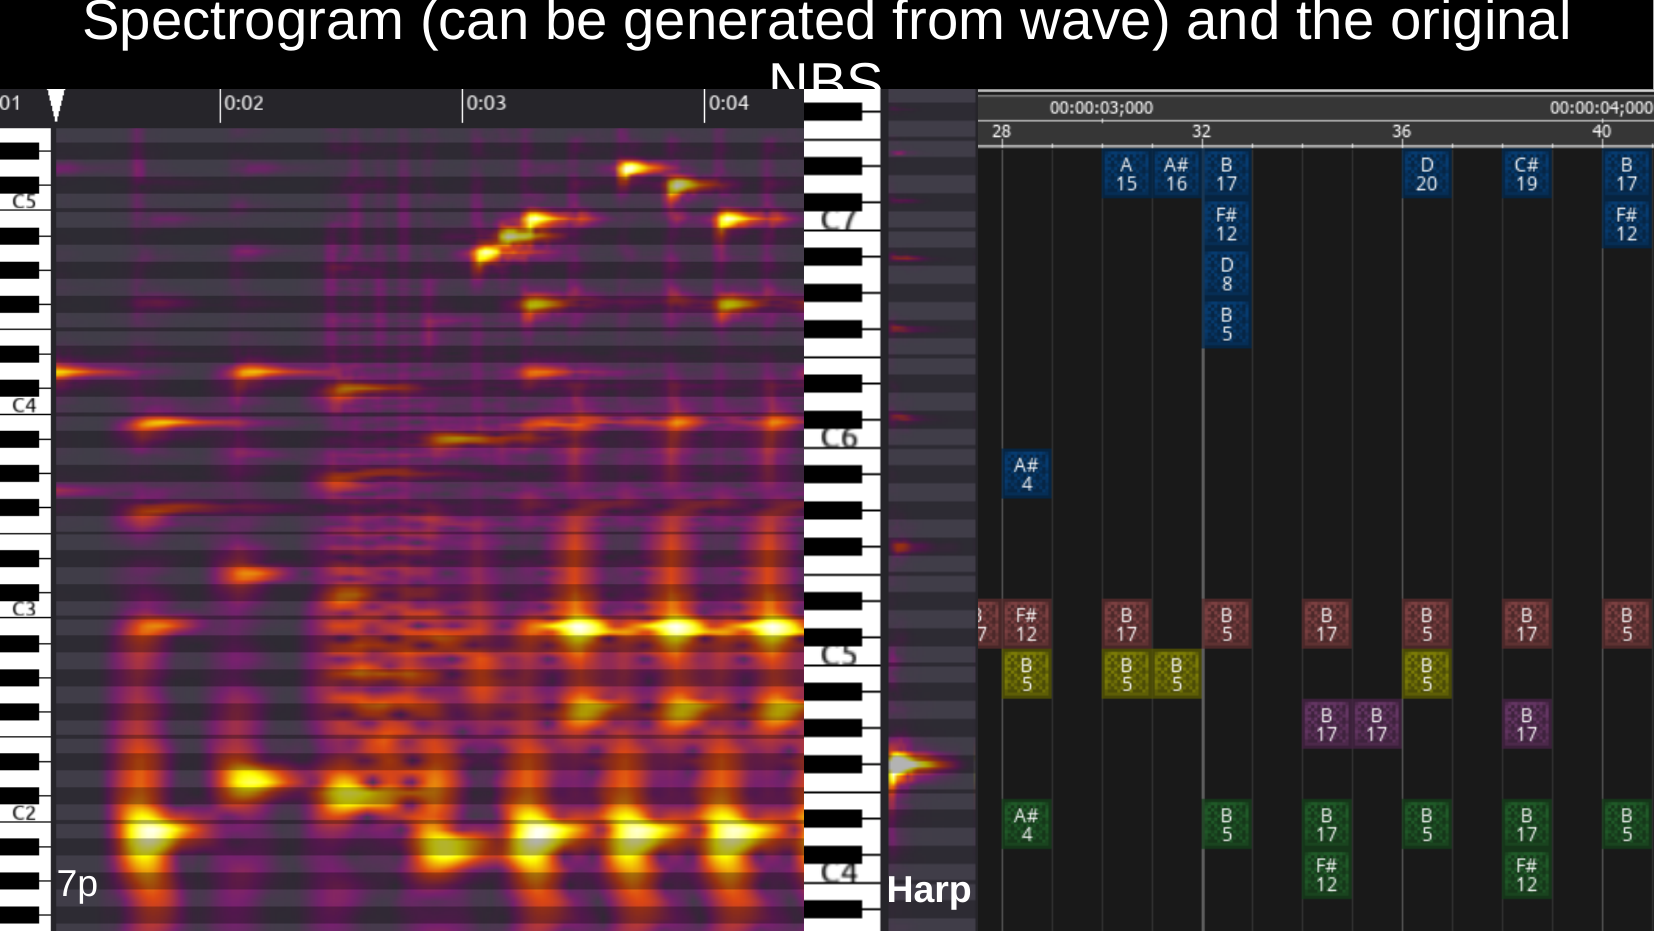

# Spectrogram (can be generated from wave) and the original NBS
7p
Harp